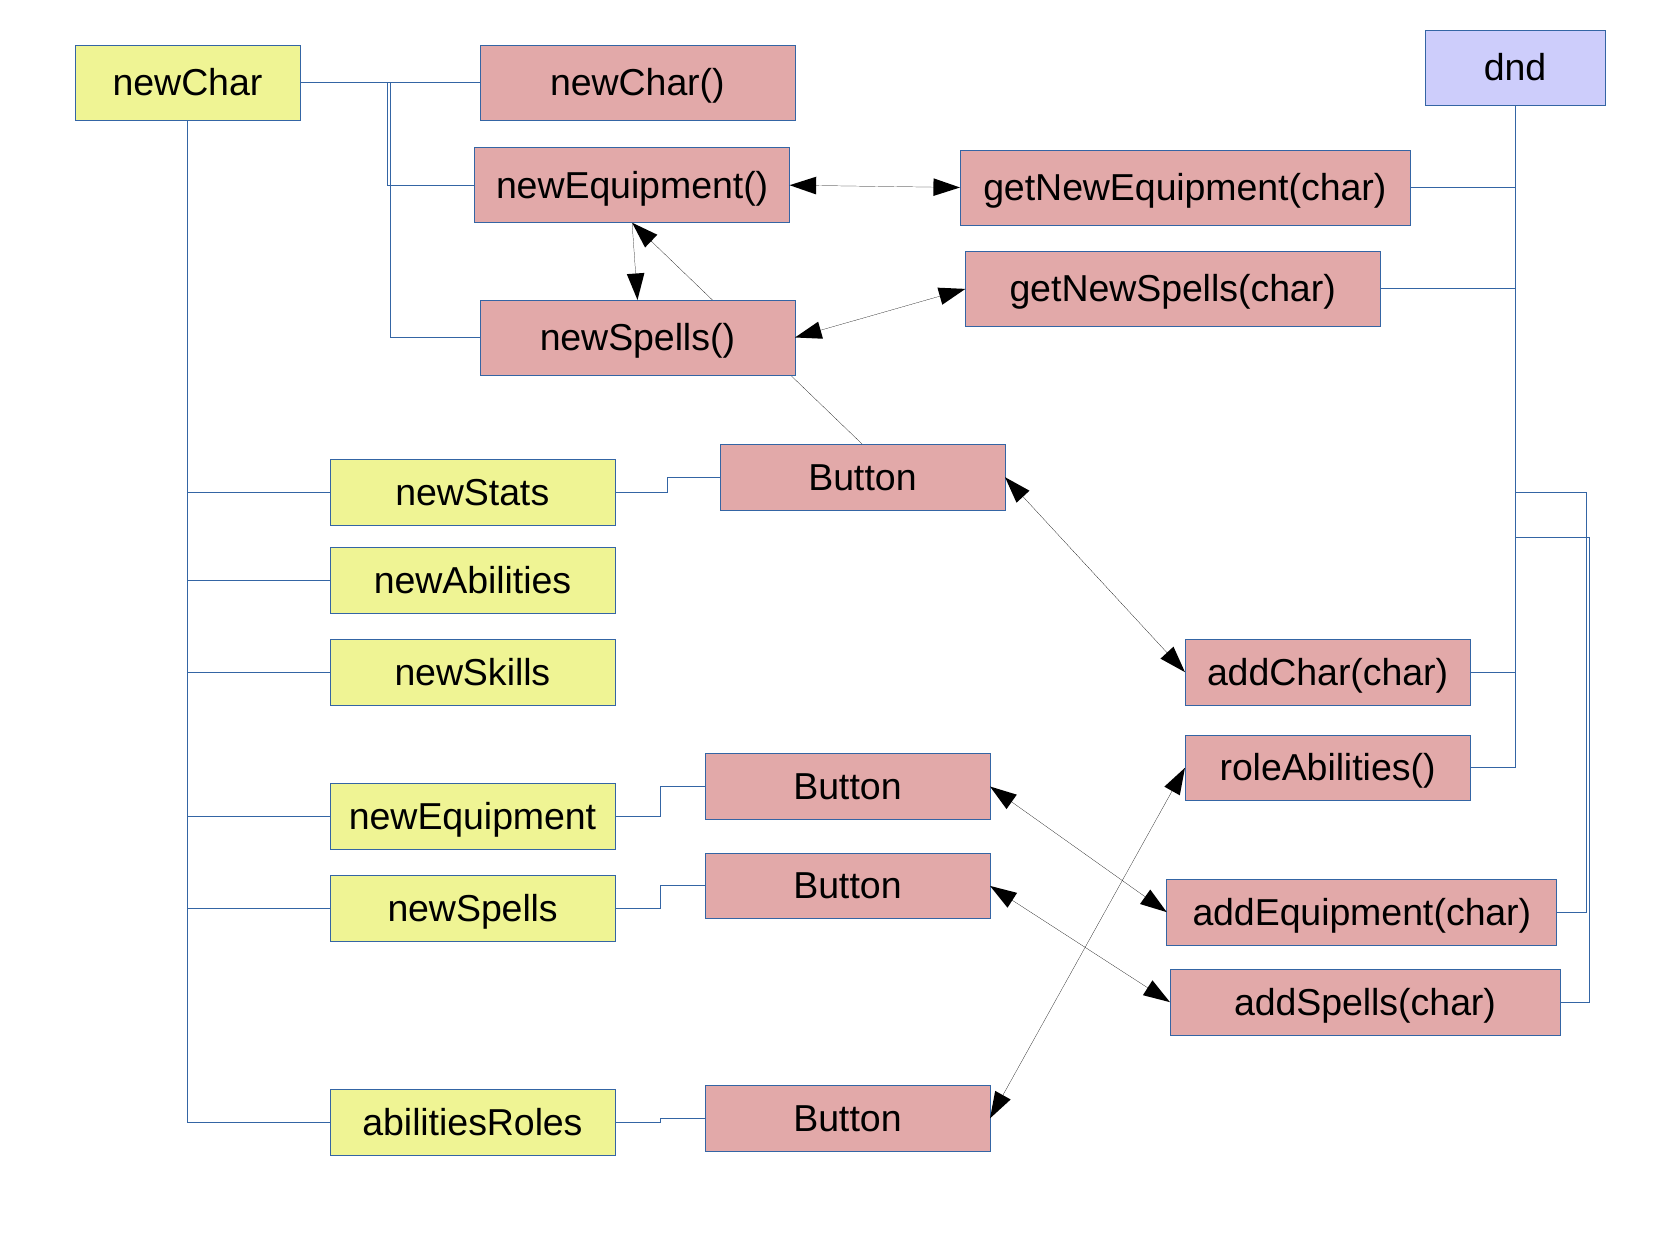

dnd
dnd
newChar
newChar()
newEquipment()
getNewEquipment(char)
getNewSpells(char)
newSpells()
Button
newStats
newAbilities
newSkills
addChar(char)
roleAbilities()
Button
newEquipment
Button
newSpells
addEquipment(char)
addSpells(char)
Button
abilitiesRoles